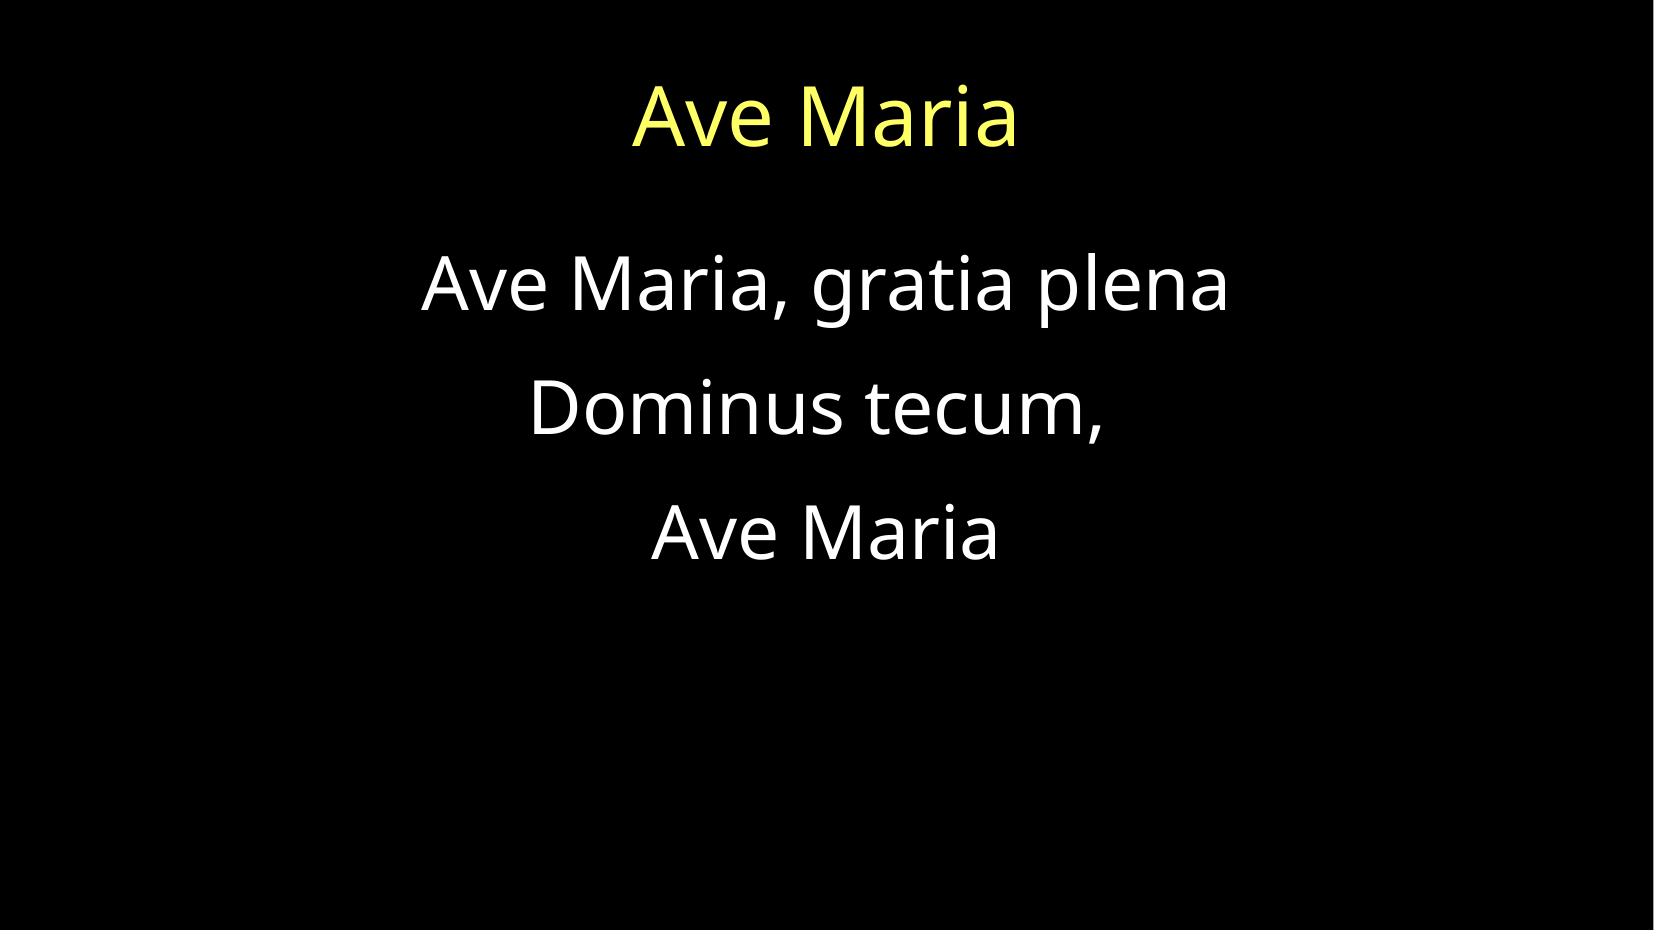

# Ave Maria
Ave Maria, gratia plena
Dominus tecum,
Ave Maria